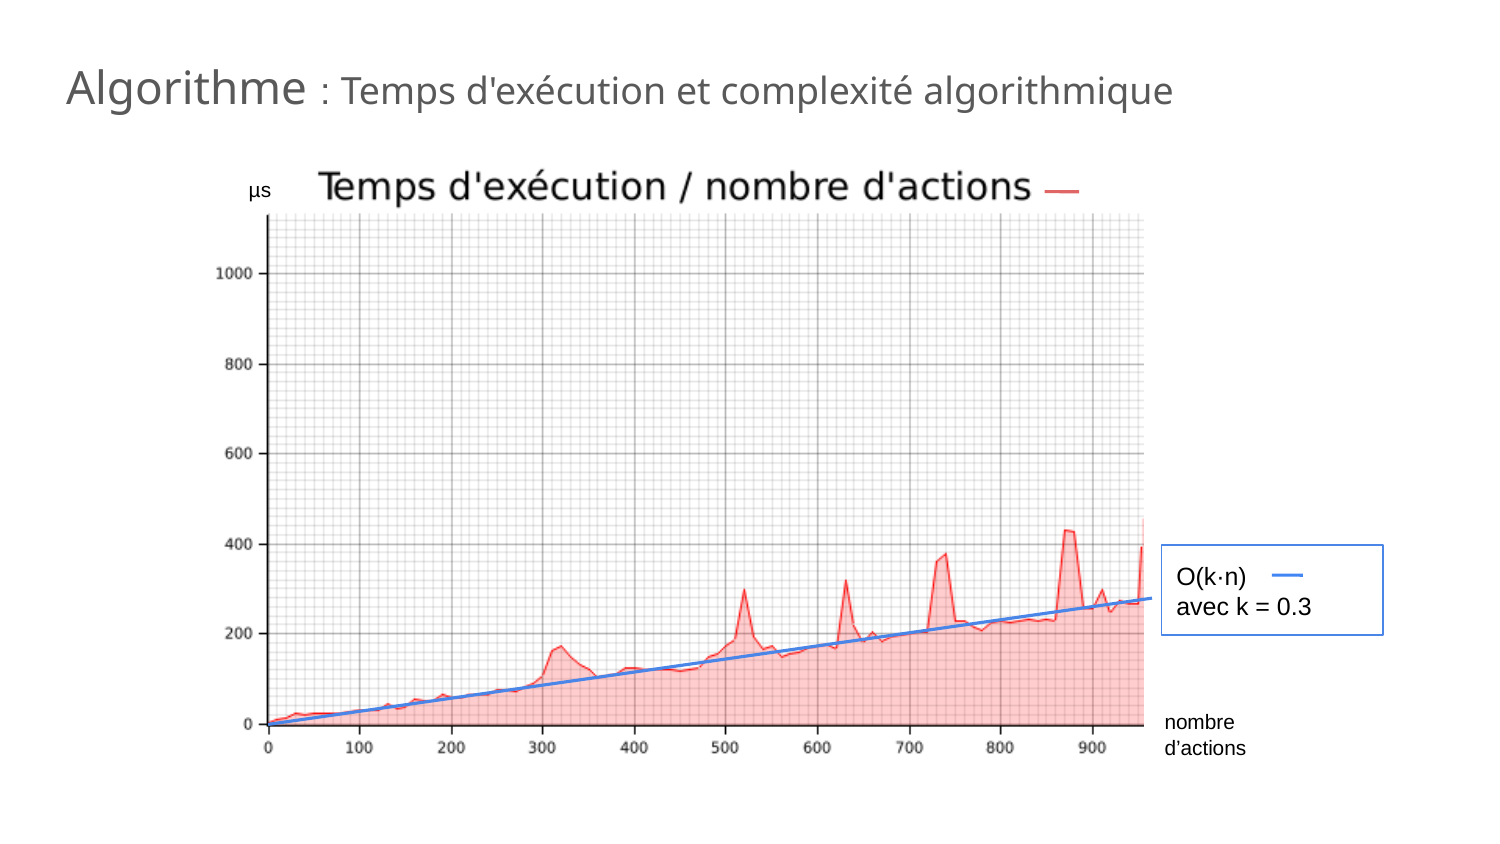

# Algorithme : Temps d'exécution et complexité algorithmique
µs
O(k·n)
avec k = 0.3
nombre d’actions